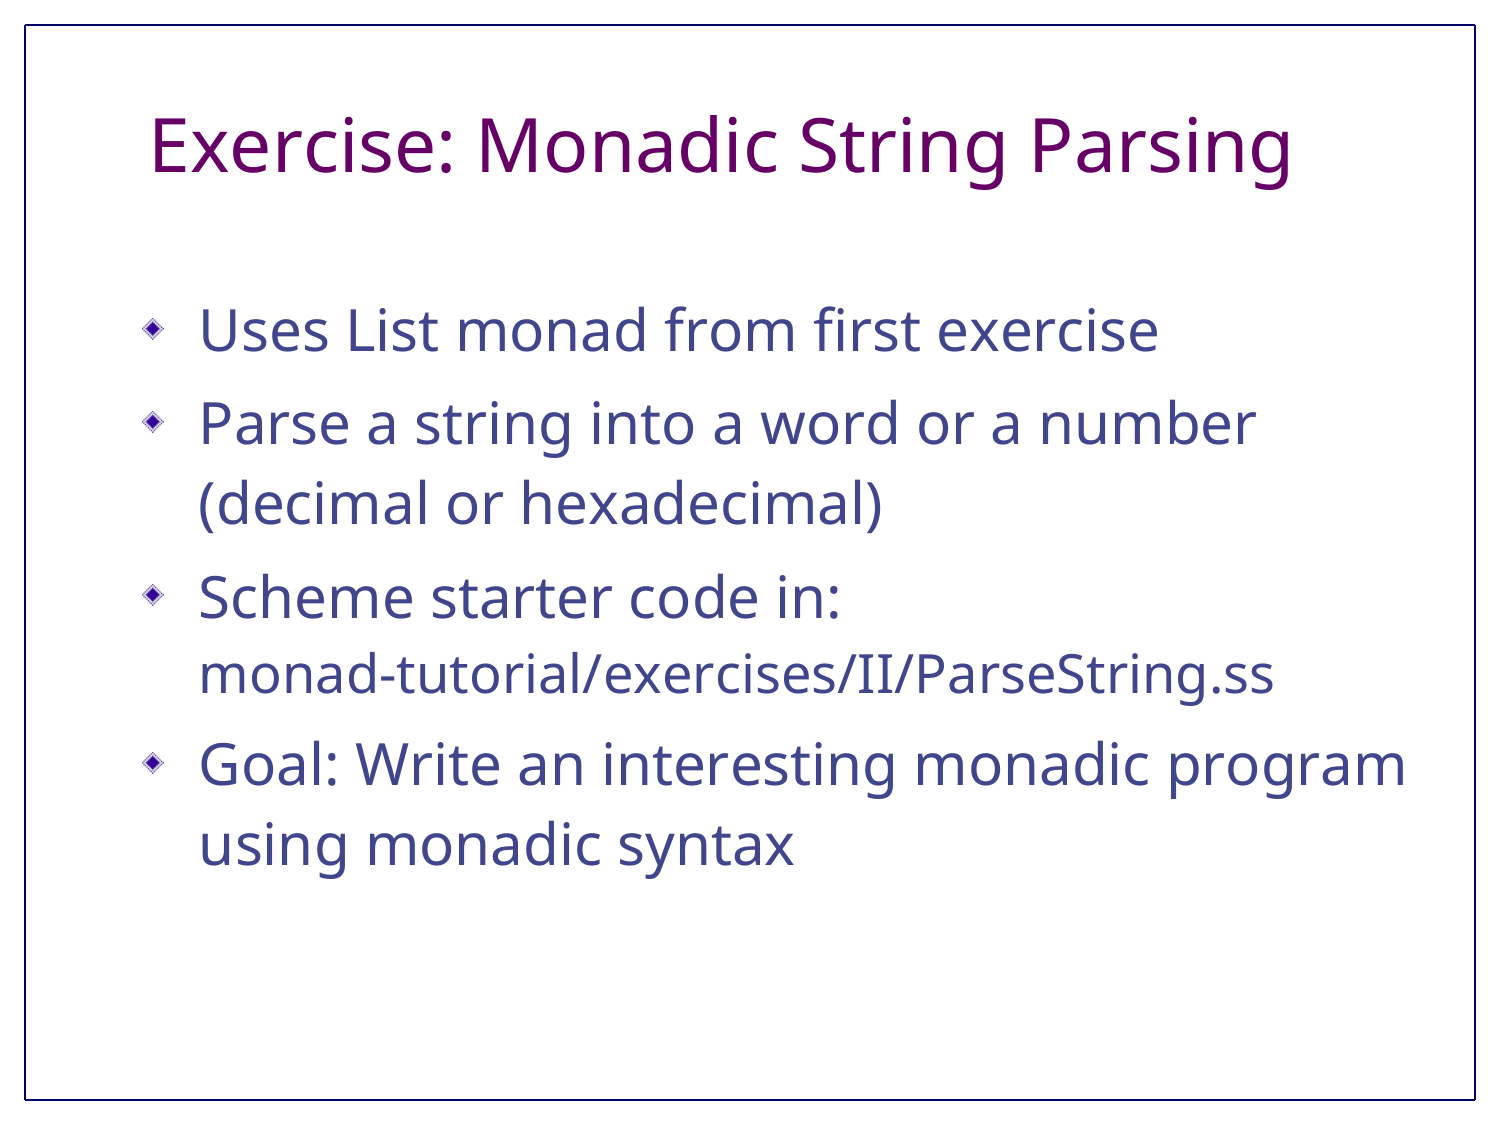

# Exercise: Monadic String Parsing
Uses List monad from first exercise
Parse a string into a word or a number (decimal or hexadecimal)
Scheme starter code in:
monad-tutorial/exercises/II/ParseString.ss
Goal: Write an interesting monadic program using monadic syntax